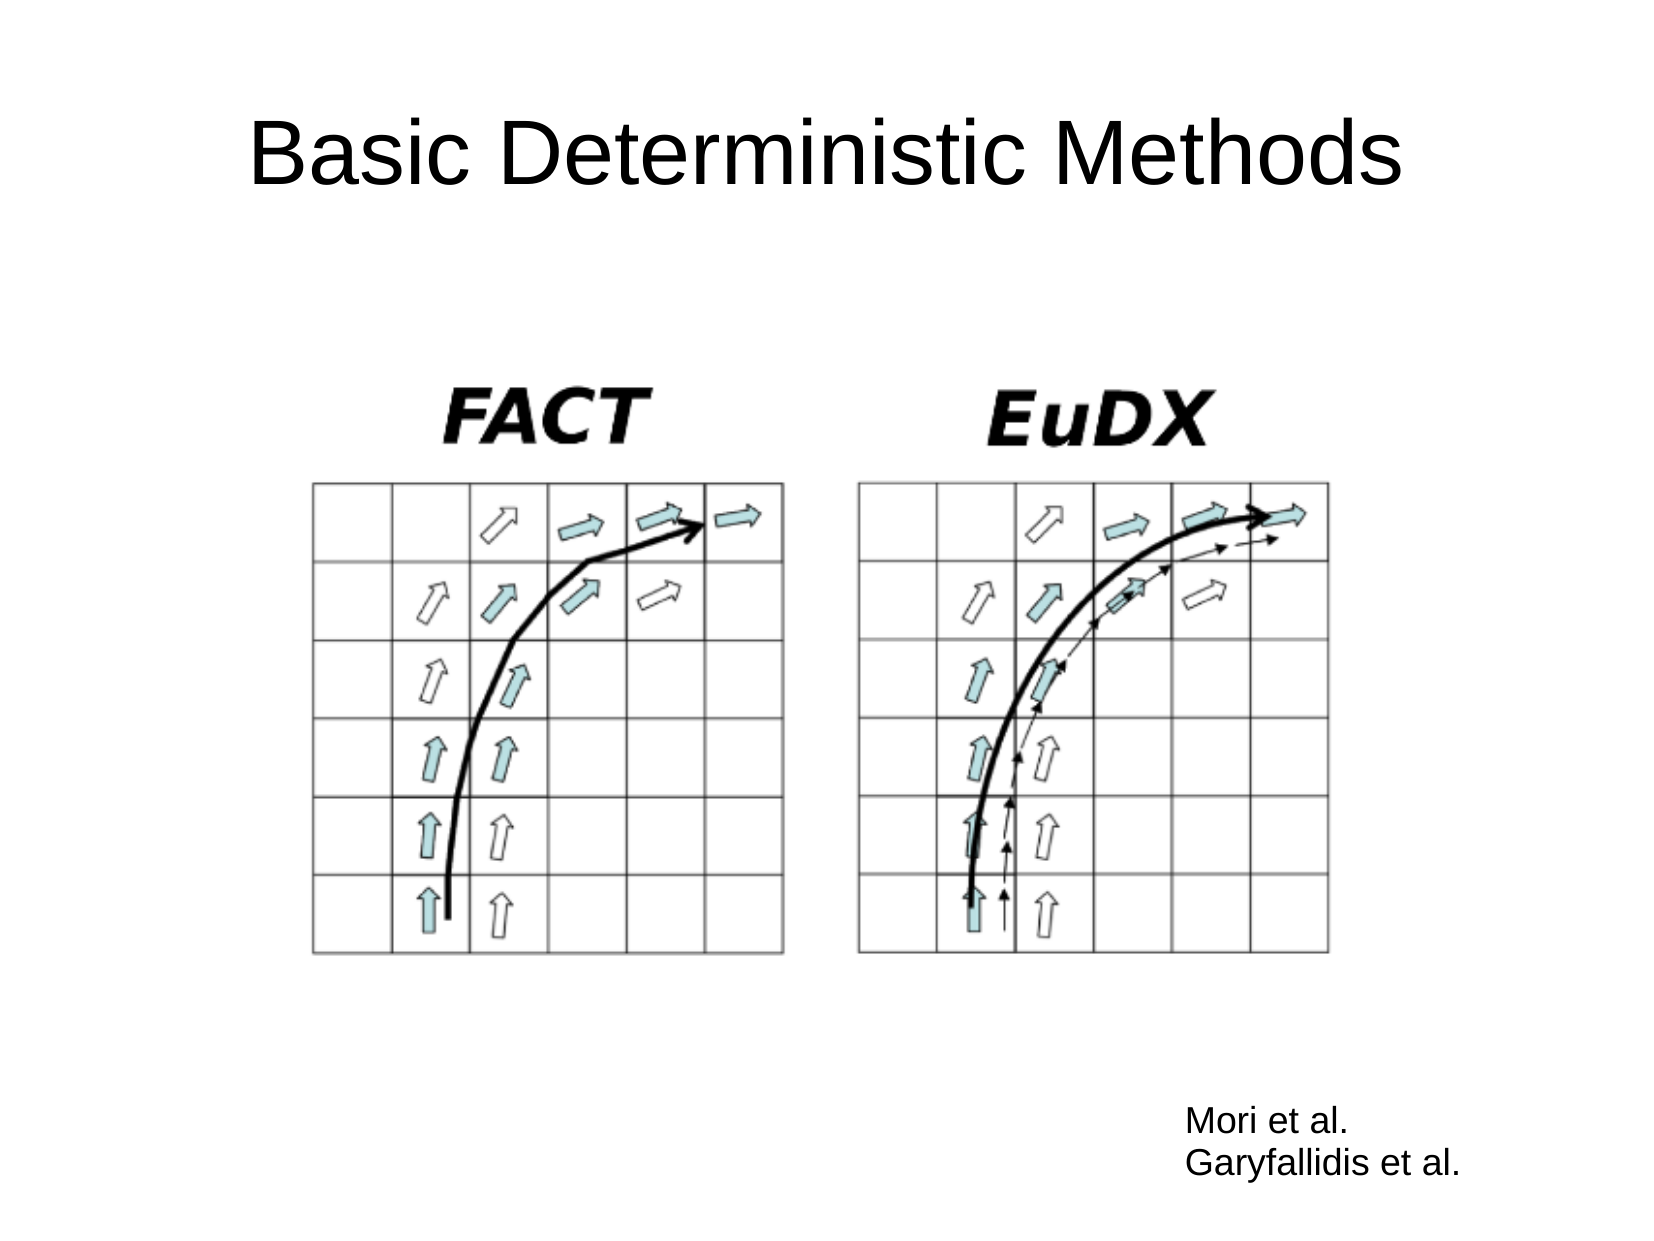

# Basic Deterministic Methods
Mori et al.
Garyfallidis et al.